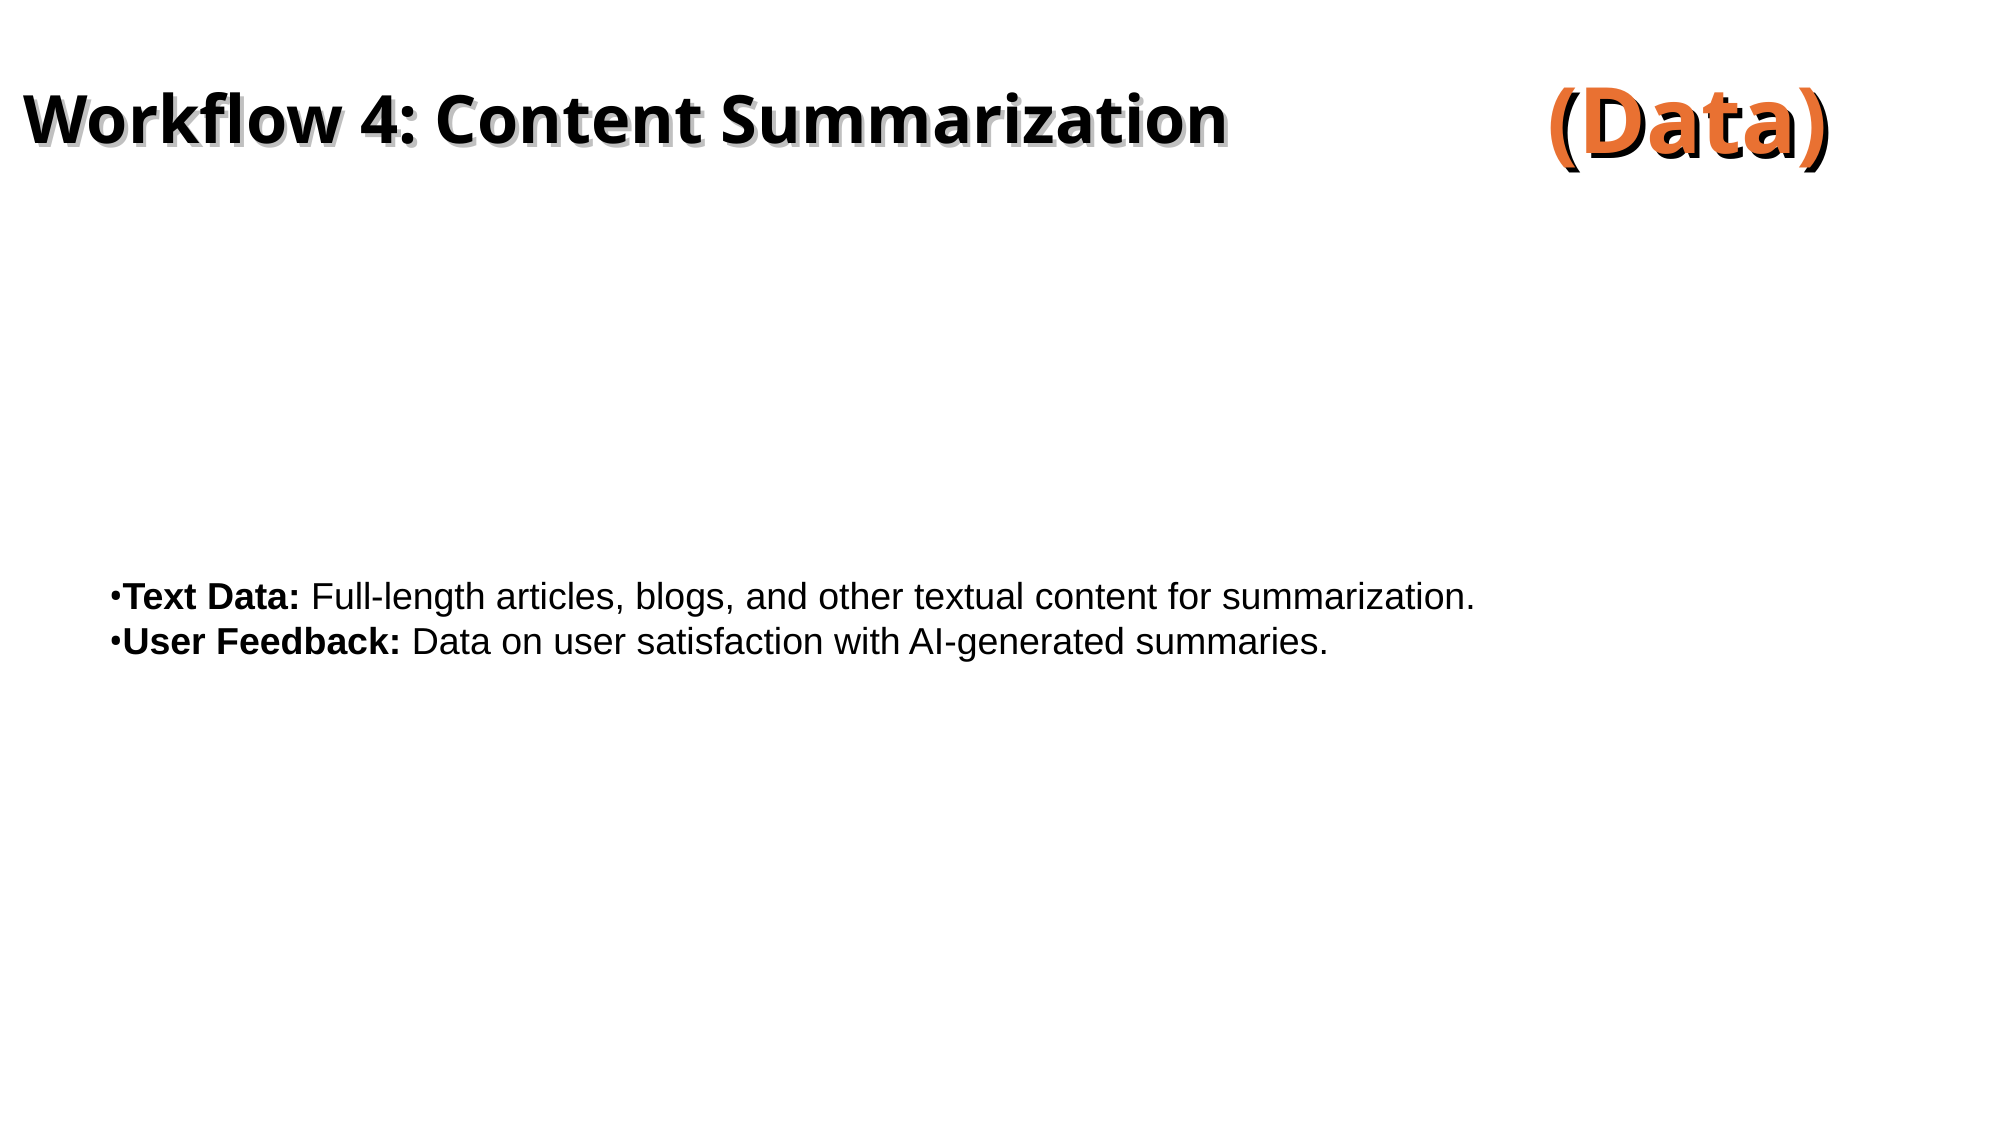

(Data)
Workflow 4: Content Summarization
Text Data: Full-length articles, blogs, and other textual content for summarization.
User Feedback: Data on user satisfaction with AI-generated summaries.